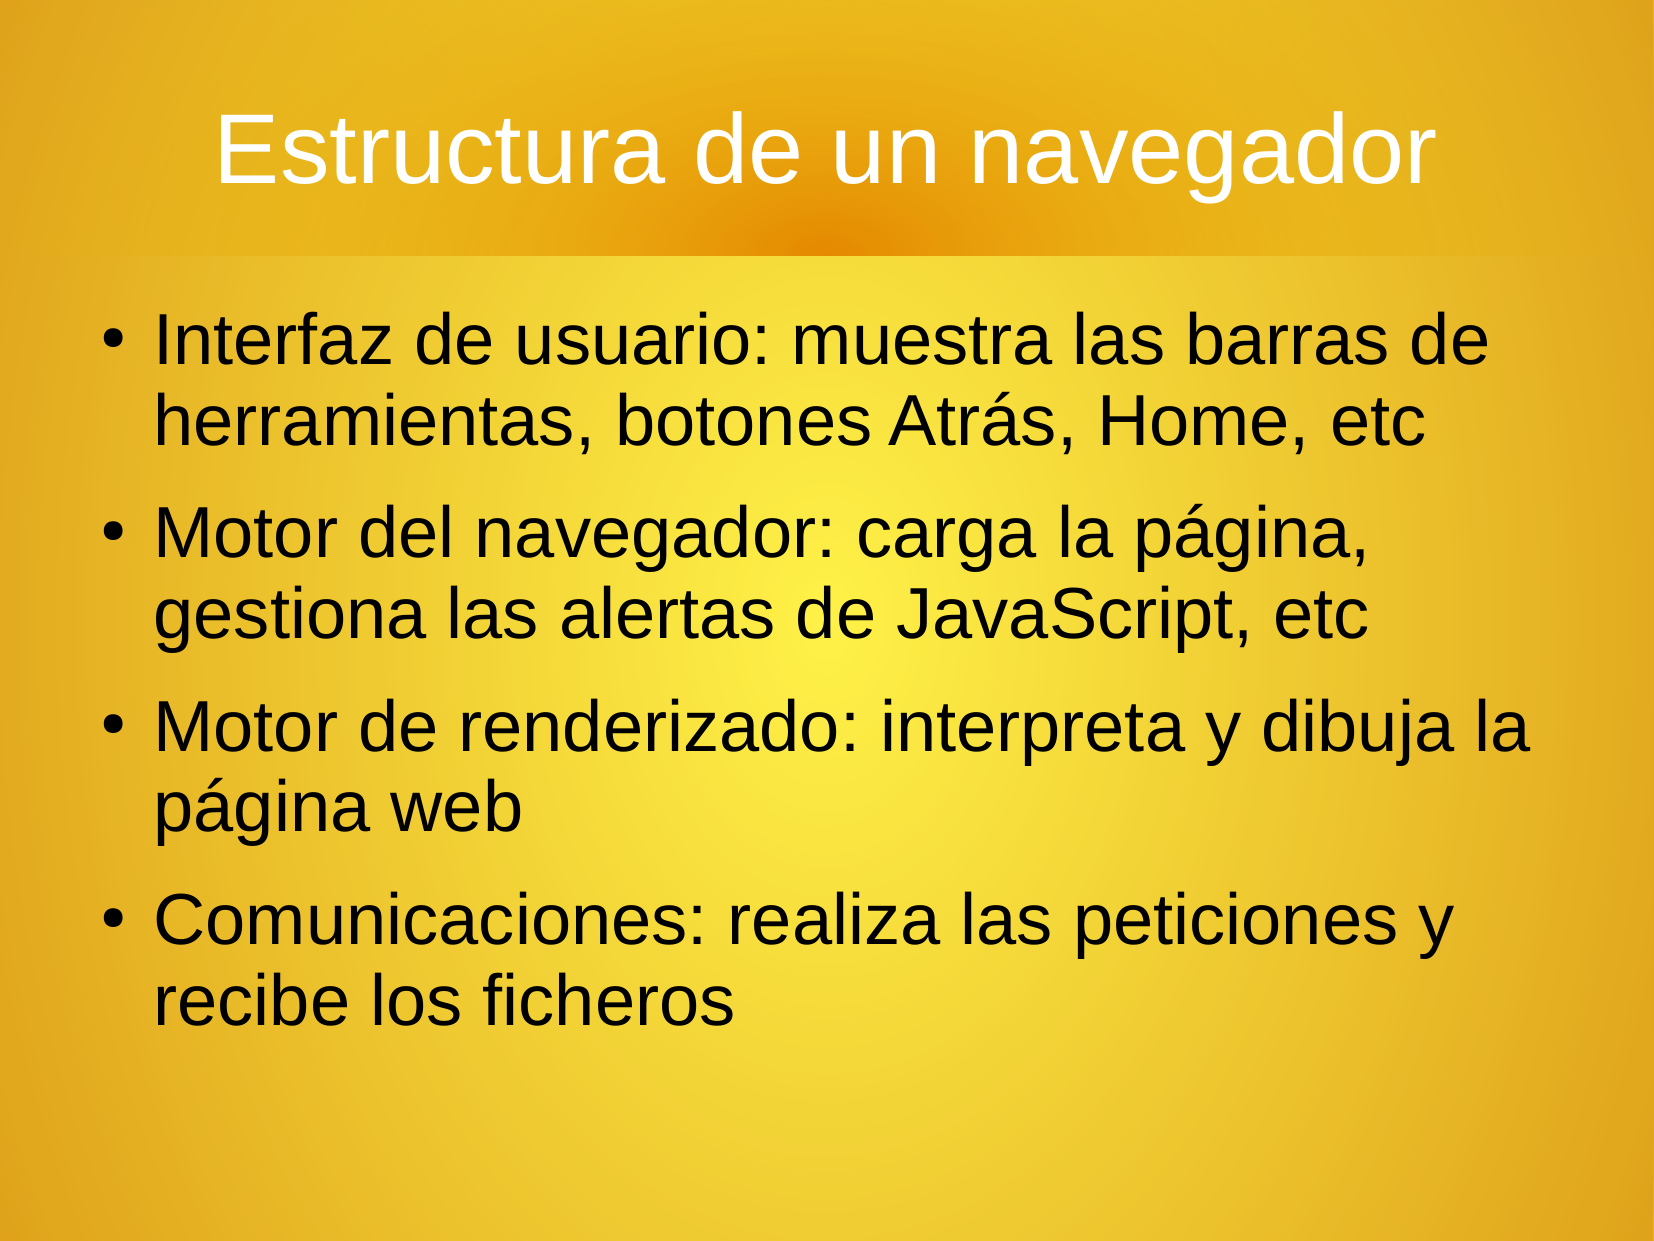

# Estructura de un navegador
Interfaz de usuario: muestra las barras de herramientas, botones Atrás, Home, etc
Motor del navegador: carga la página, gestiona las alertas de JavaScript, etc
Motor de renderizado: interpreta y dibuja la página web
Comunicaciones: realiza las peticiones y recibe los ficheros